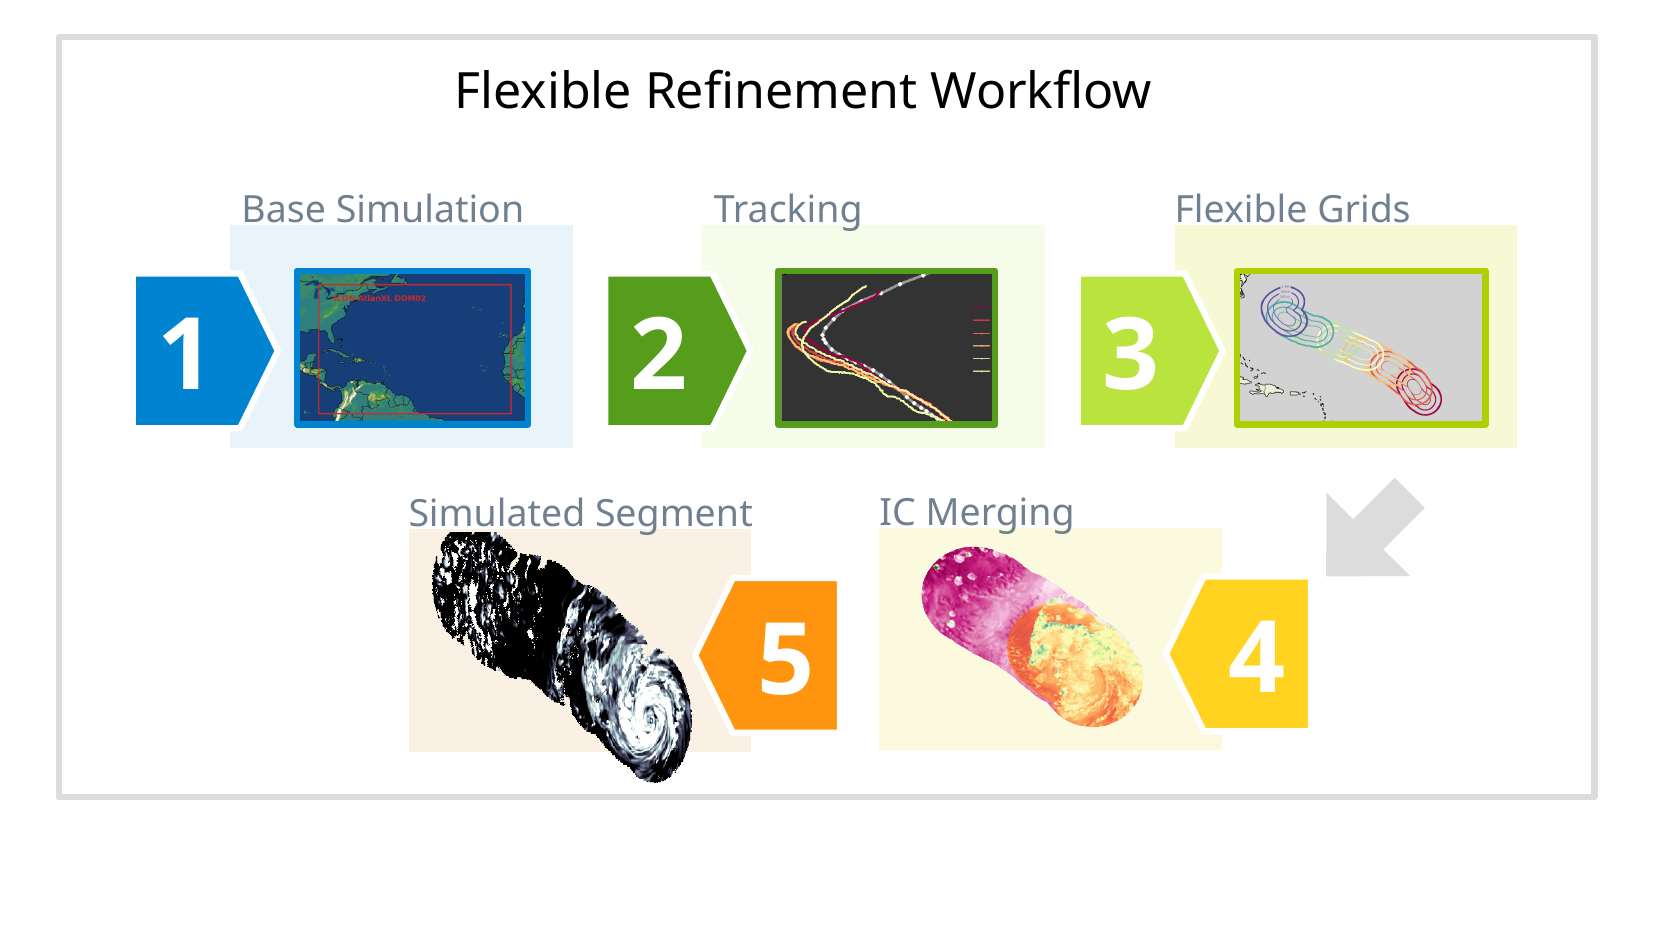

Flexible Refinement Workflow
Base Simulation
Tracking
Flexible Grids
1
2
3
IC Merging
Simulated Segment
4
5